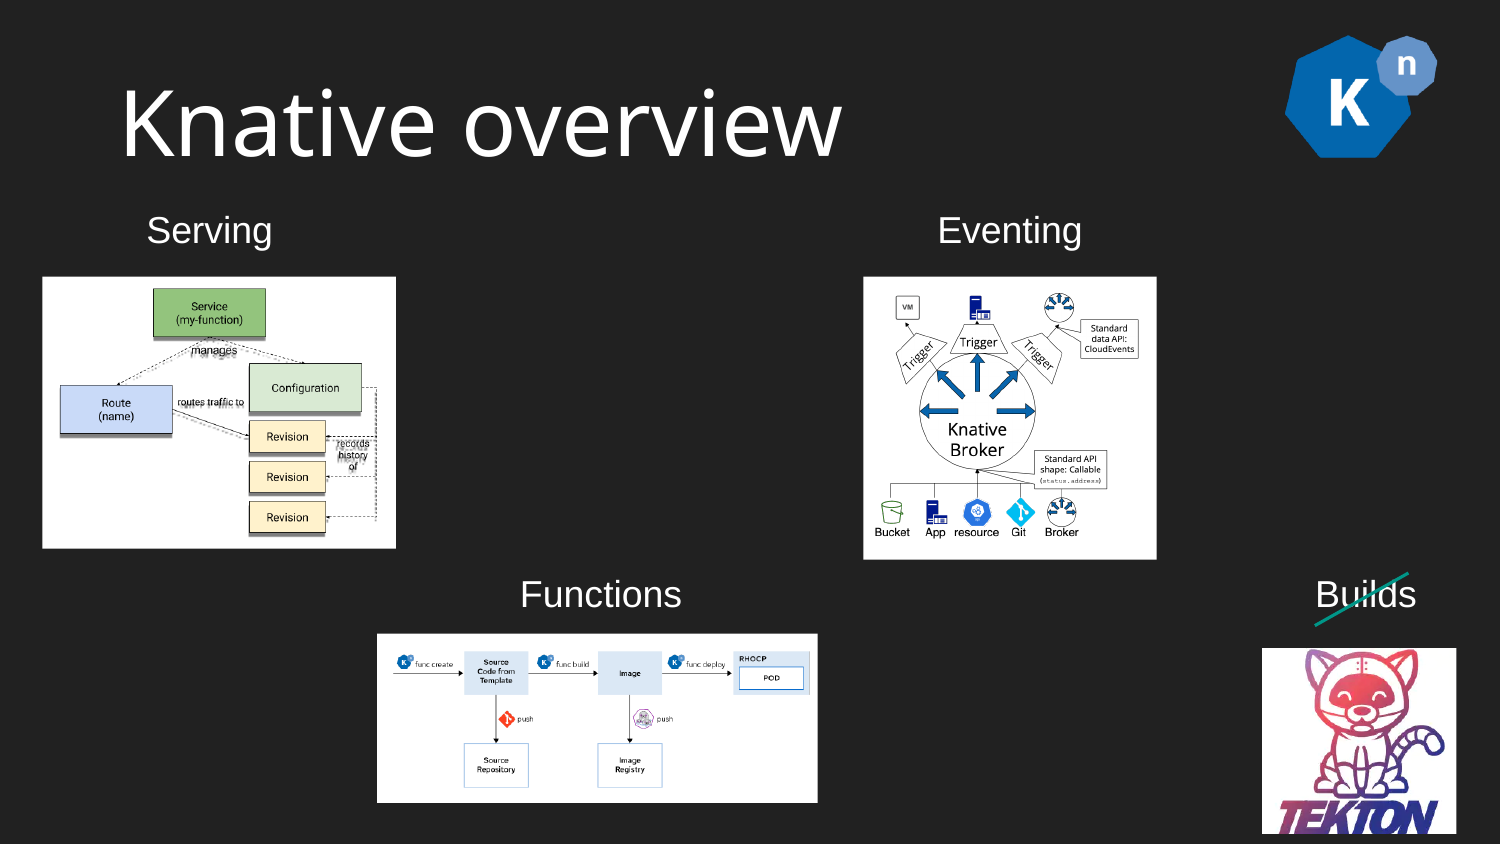

# Knative overview
Serving
Eventing
Functions
Builds